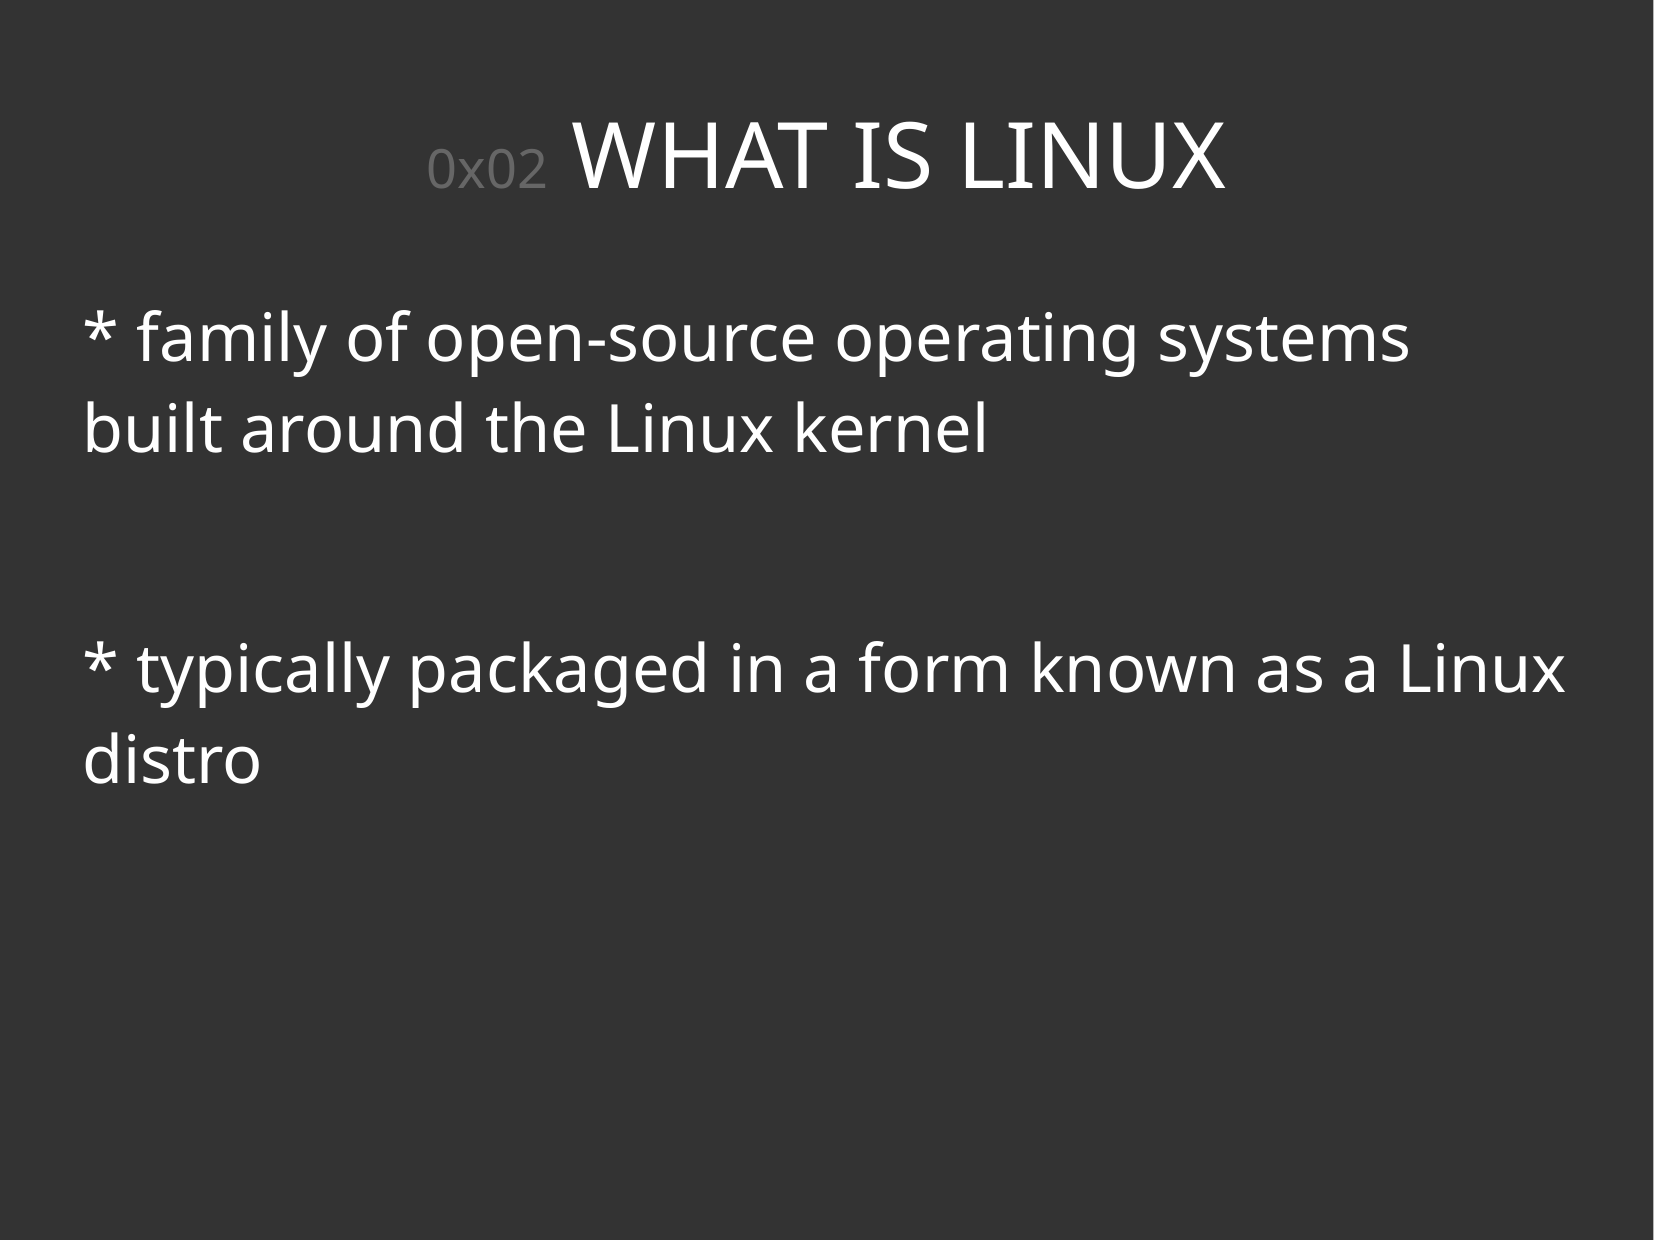

# 0x02 WHAT IS LINUX
* family of open-source operating systems built around the Linux kernel
* typically packaged in a form known as a Linux distro